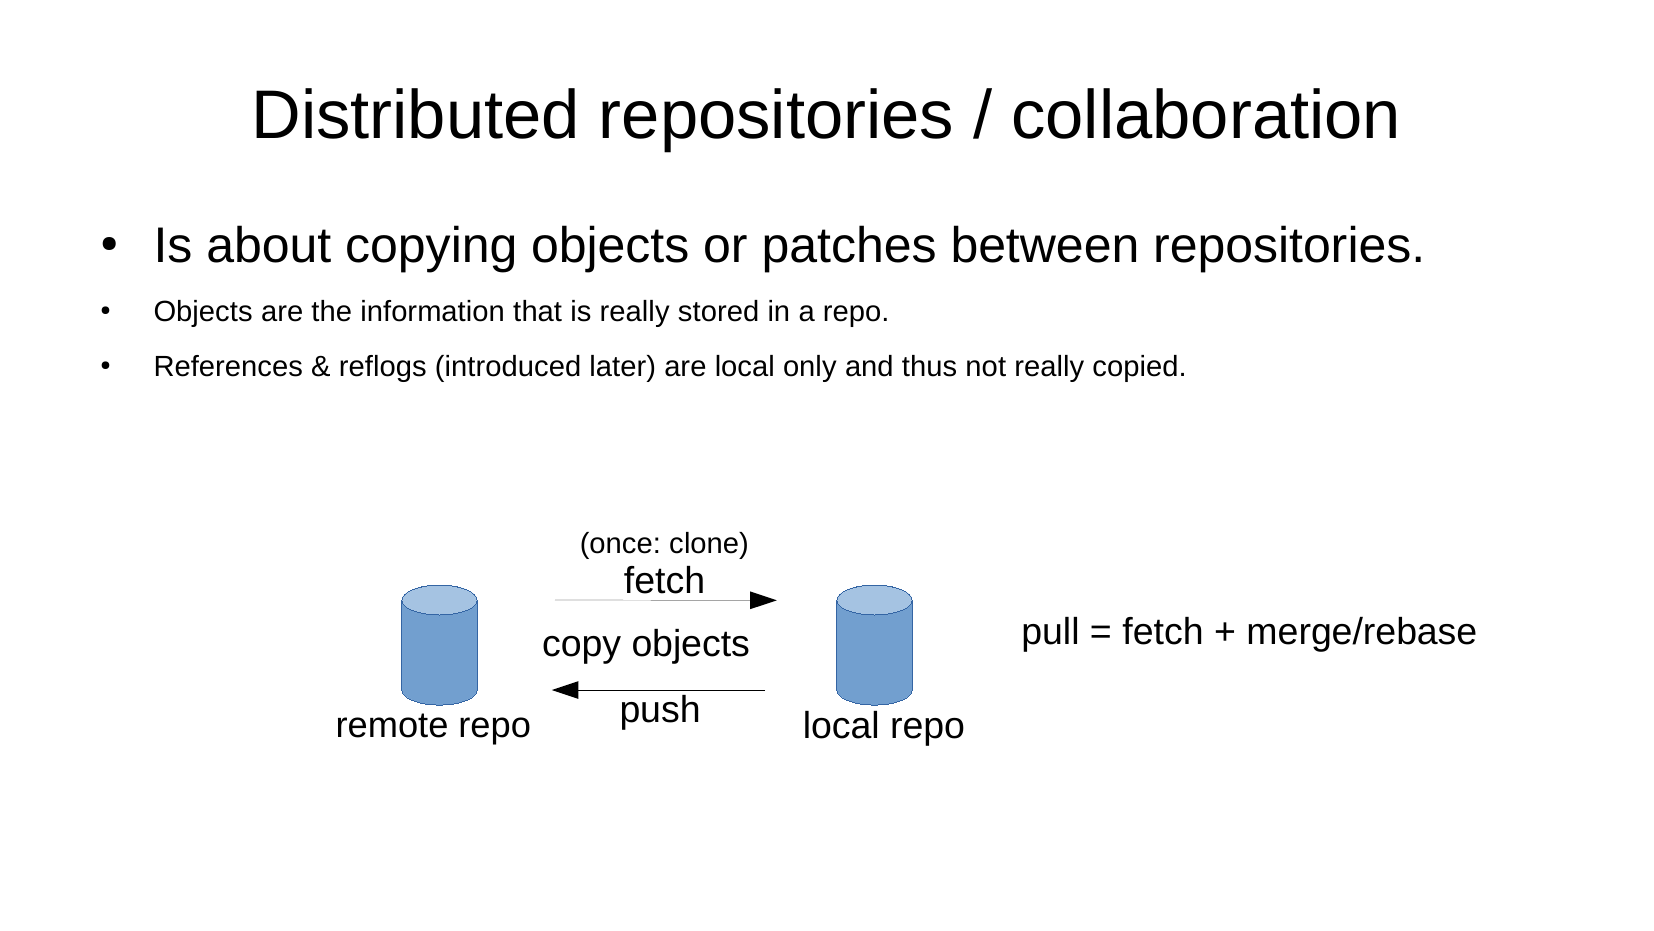

# Distributed repositories / collaboration
Is about copying objects or patches between repositories.
Objects are the information that is really stored in a repo.
References & reflogs (introduced later) are local only and thus not really copied.
(once: clone)
fetch
pull = fetch + merge/rebase
copy objects
push
remote repo
local repo